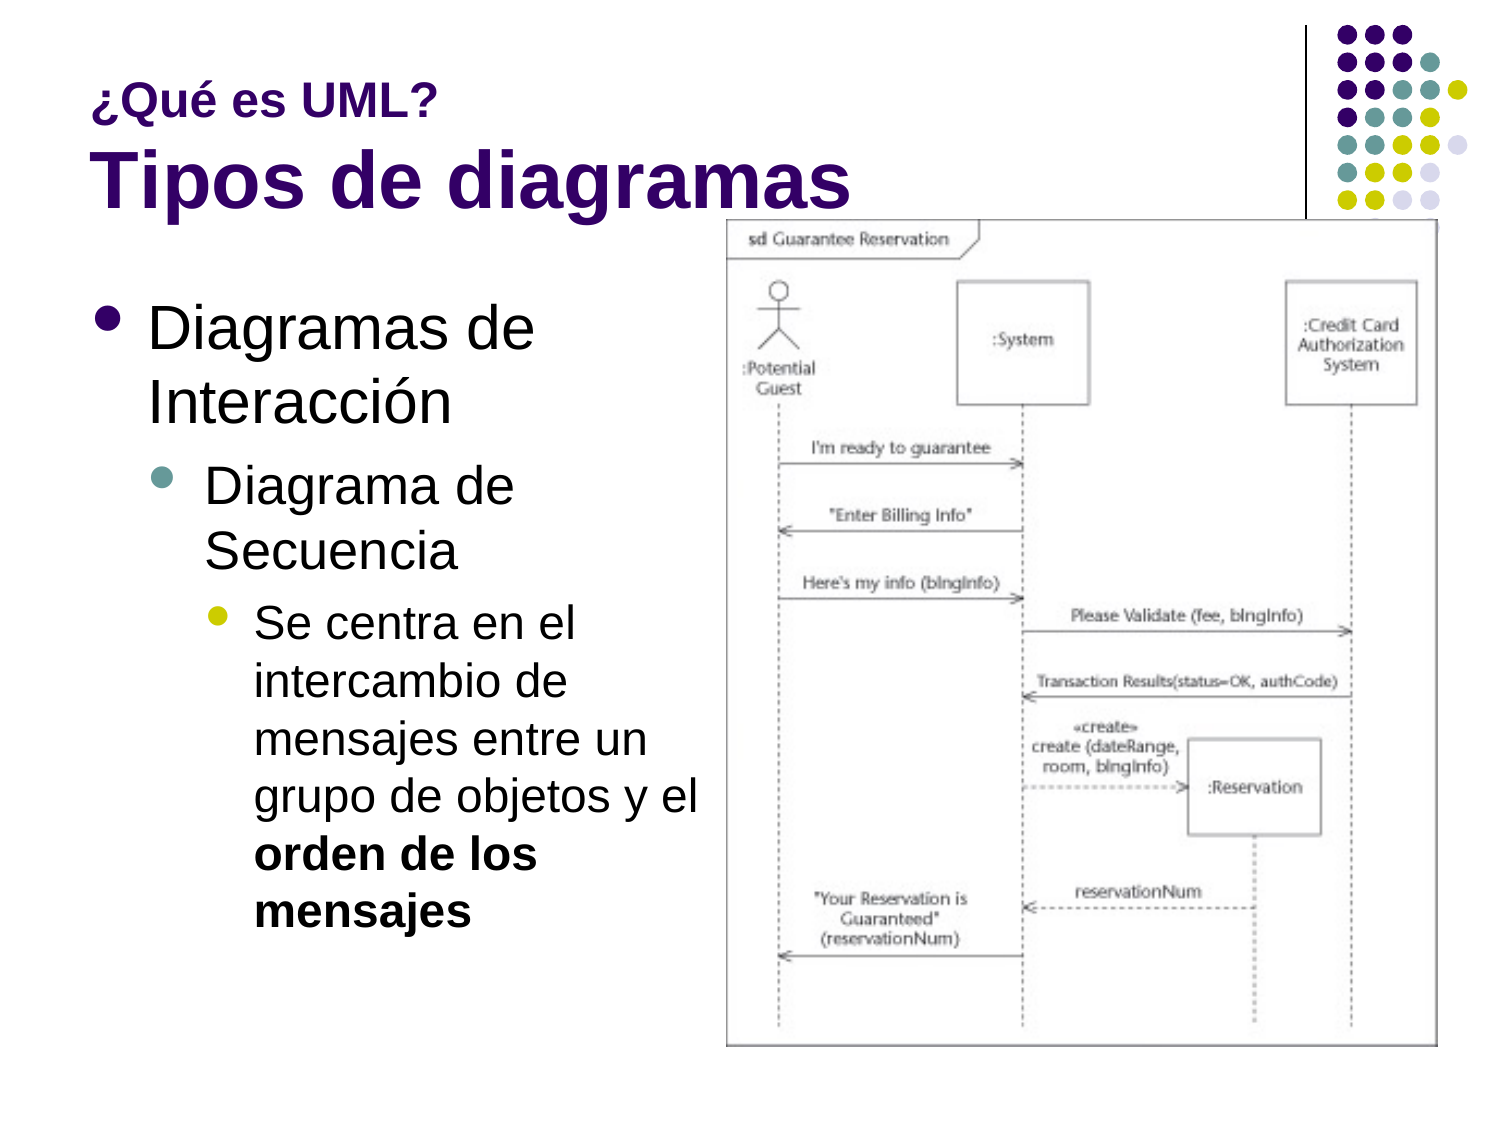

# ¿Qué es UML? Tipos de diagramas
Diagramas de Interacción
Diagrama de Secuencia
Se centra en el intercambio de mensajes entre un grupo de objetos y el orden de los mensajes